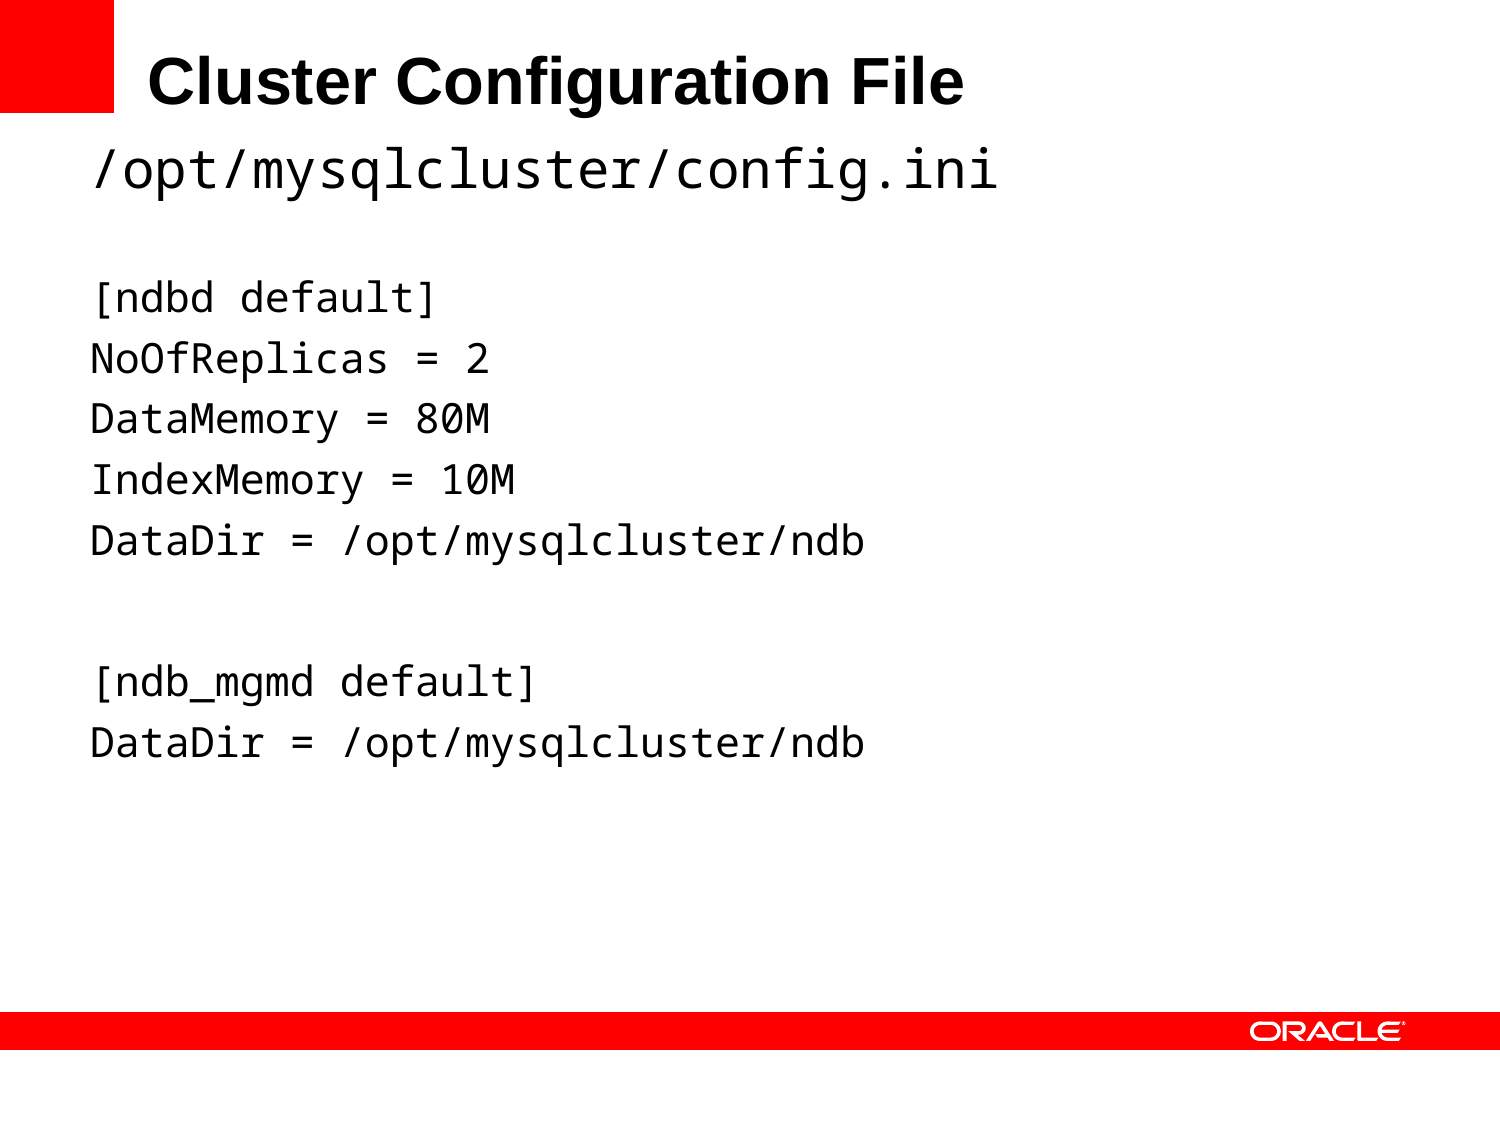

# Cluster Configuration File
/opt/mysqlcluster/config.ini
[ndbd default]
NoOfReplicas = 2
 DataMemory = 80M
IndexMemory = 10M
DataDir = /opt/mysqlcluster/ndb
 
[ndb_mgmd default]
DataDir = /opt/mysqlcluster/ndb